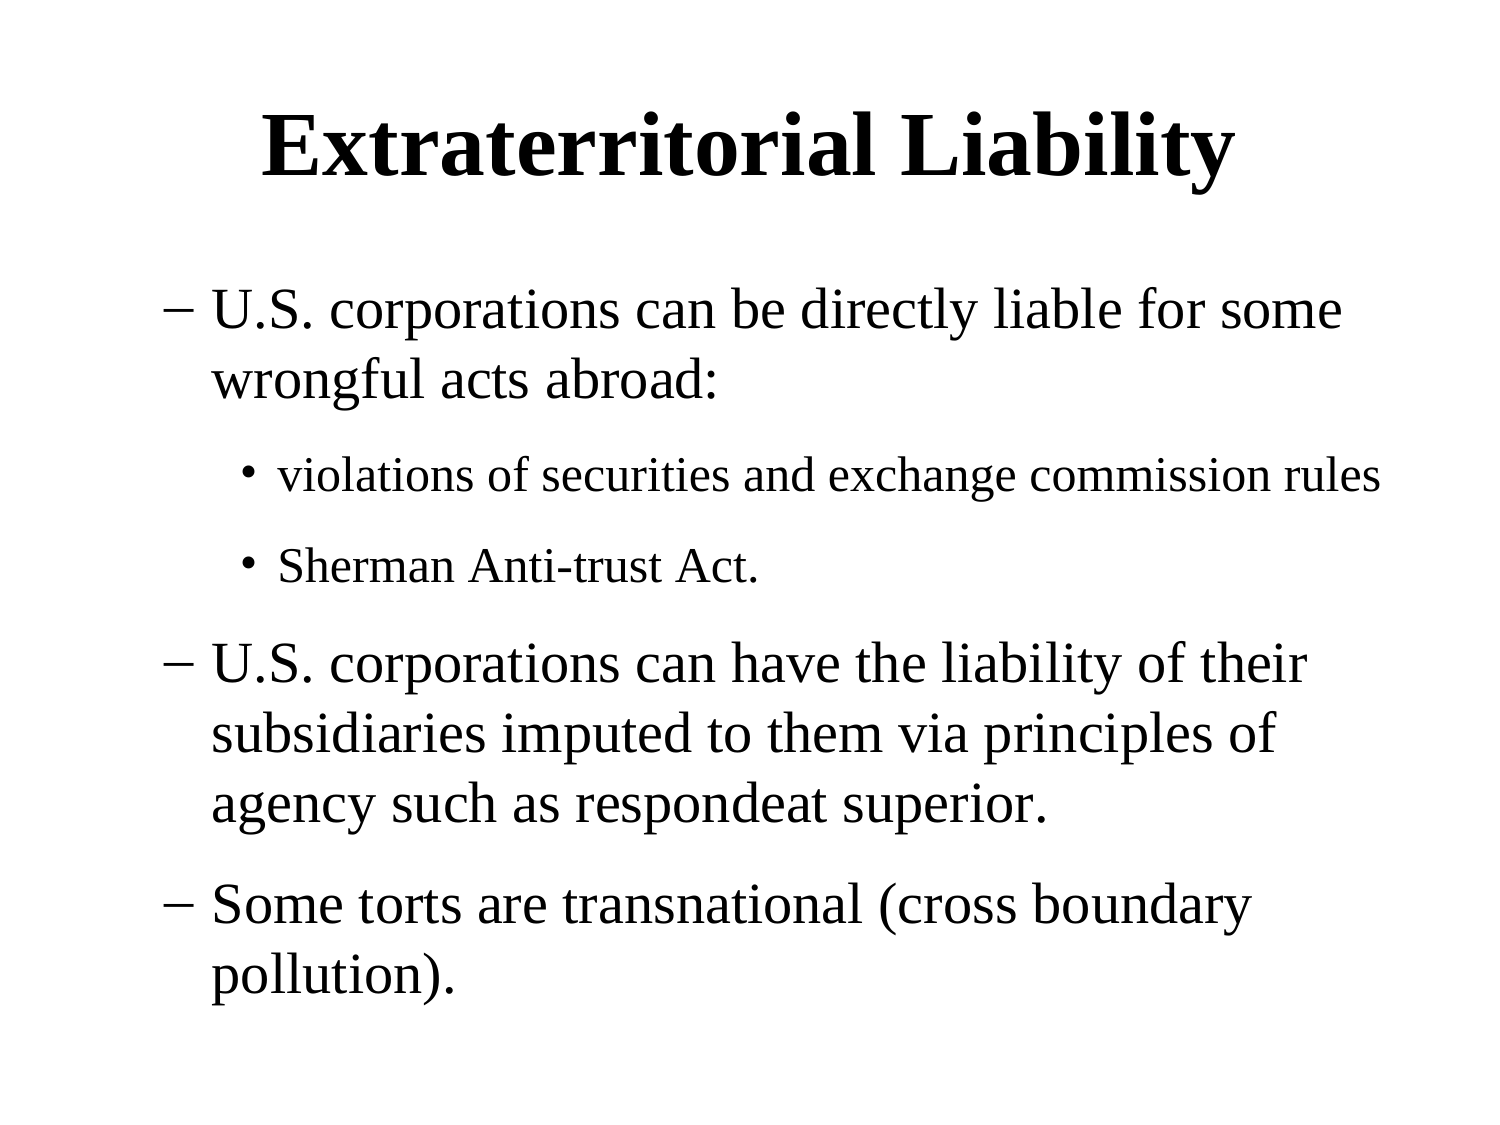

# Extraterritorial Liability
U.S. corporations can be directly liable for some wrongful acts abroad:
violations of securities and exchange commission rules
Sherman Anti-trust Act.
U.S. corporations can have the liability of their subsidiaries imputed to them via principles of agency such as respondeat superior.
Some torts are transnational (cross boundary pollution).